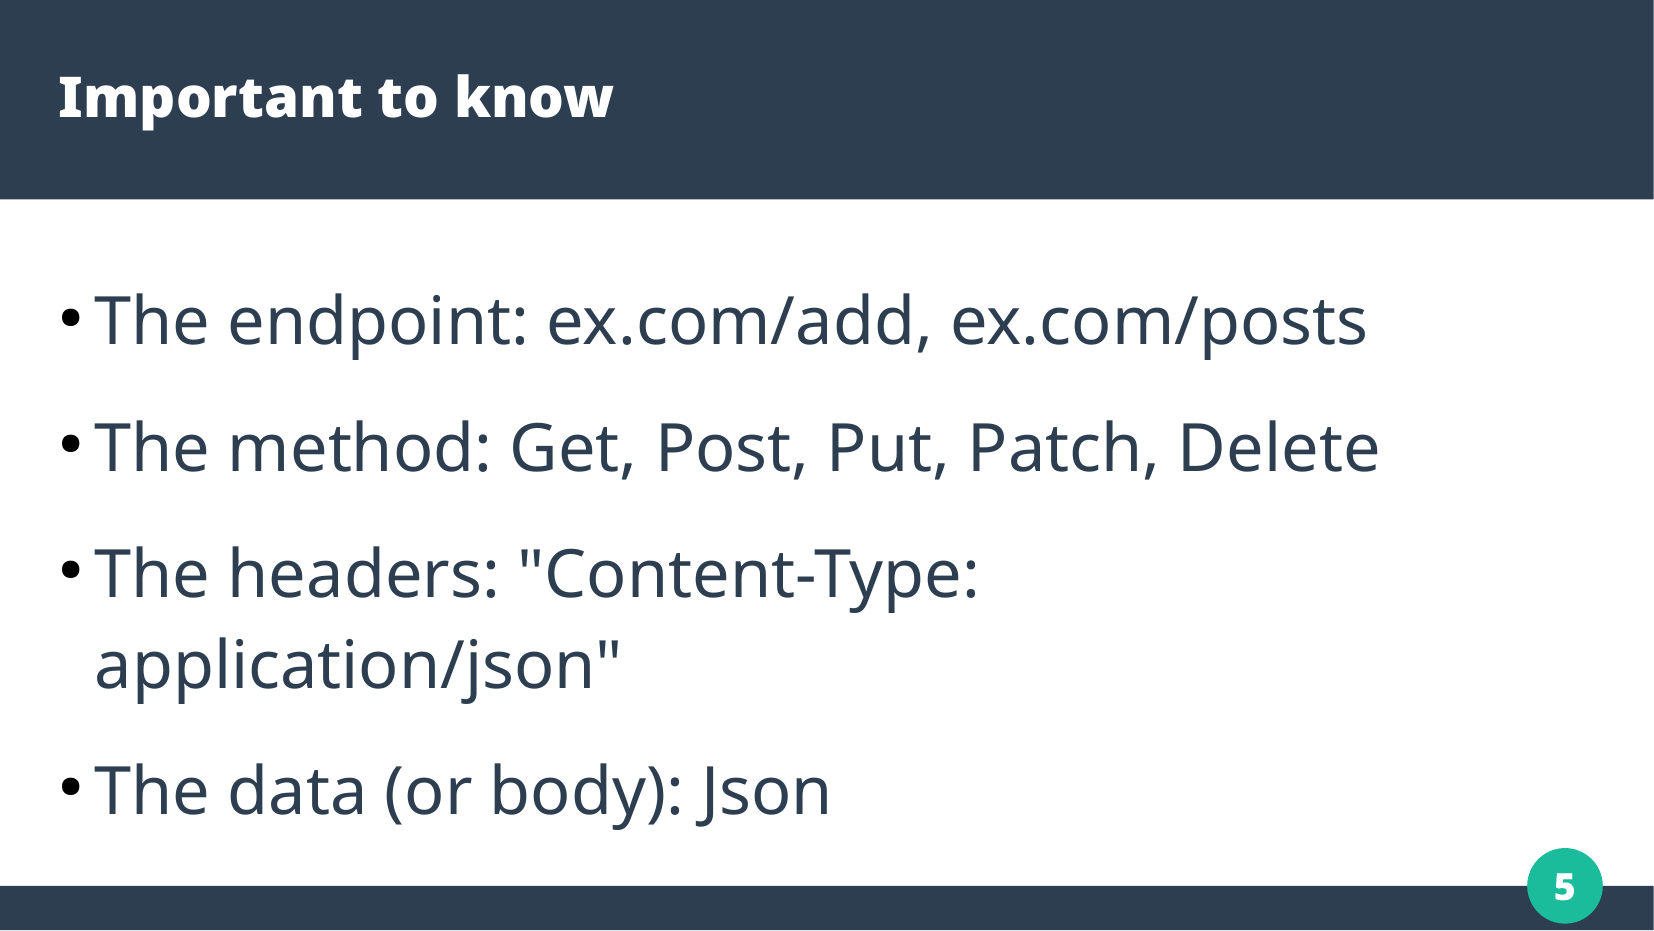

# Important to know
The endpoint: ex.com/add, ex.com/posts
The method: Get, Post, Put, Patch, Delete
The headers: "Content-Type: application/json"
The data (or body): Json